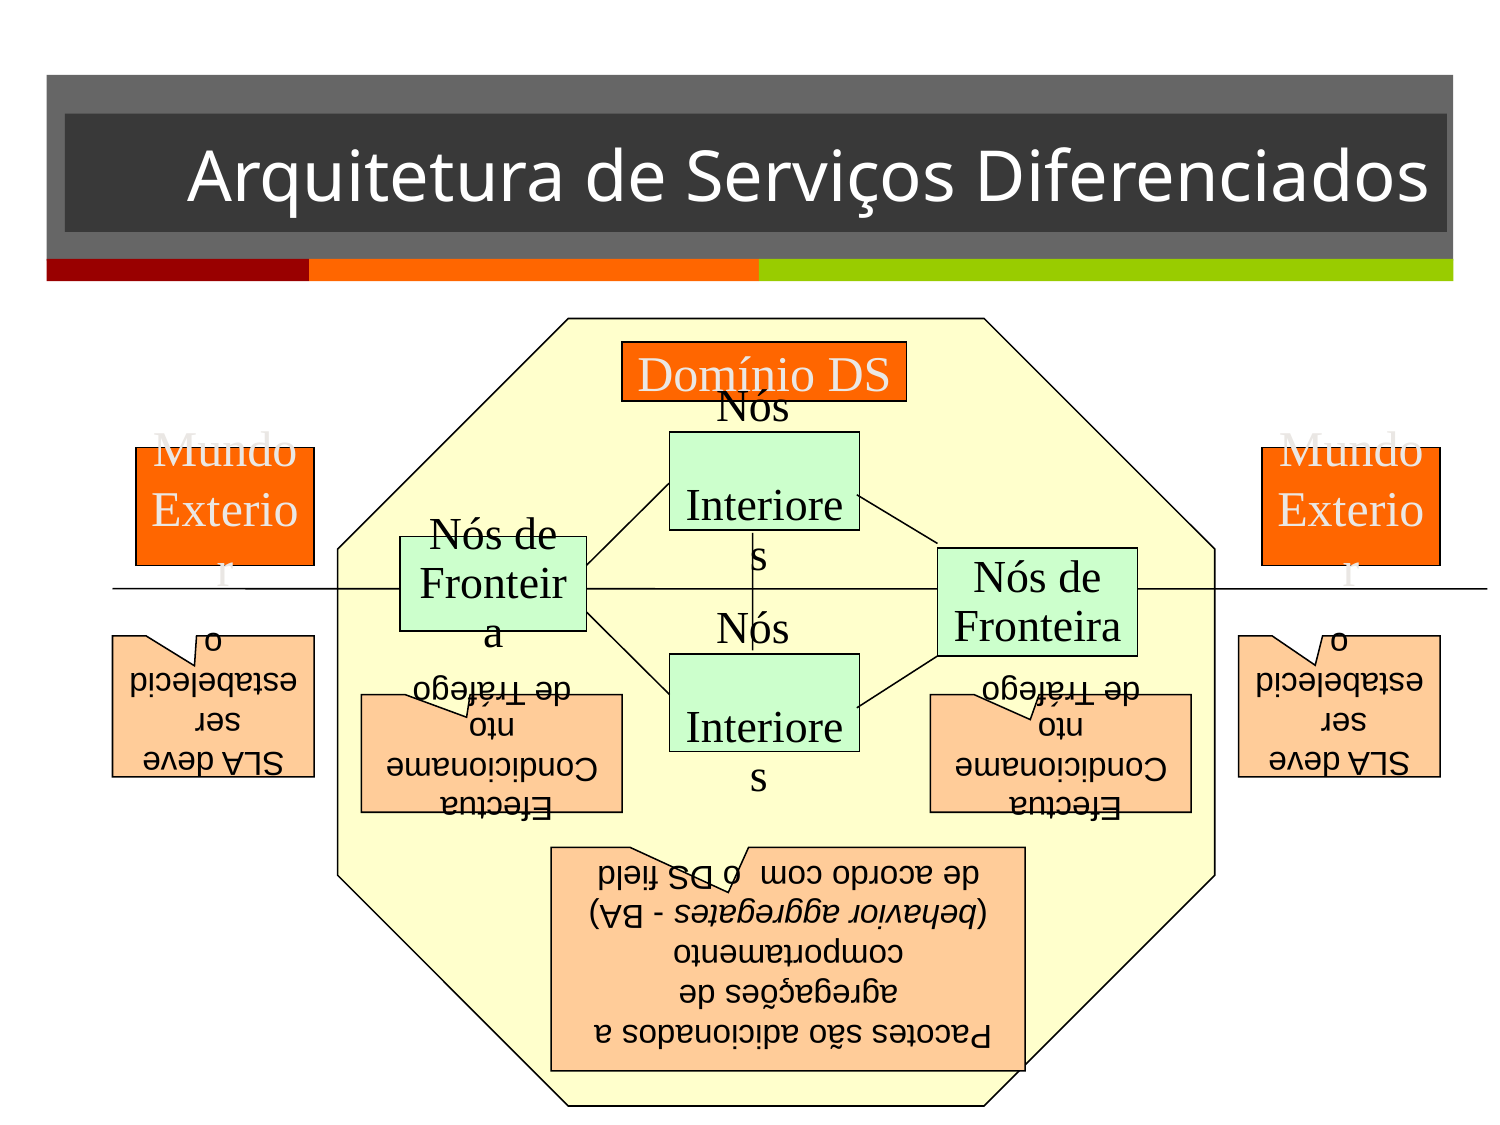

# Arquitetura de Serviços Diferenciados
Domínio DS
Nós
 Interiores
Mundo
Exterior
Mundo
Exterior
Nós de
Fronteira
Nós de
Fronteira
SLA deve
ser
estabelecido
SLA deve
ser
estabelecido
Nós
 Interiores
Efectua
Condicionamento
de Tráfego
Efectua
Condicionamento
de Tráfego
Pacotes são adicionados a
agregações de comportamento
(behavior aggregates - BA)
de acordo com o DS field